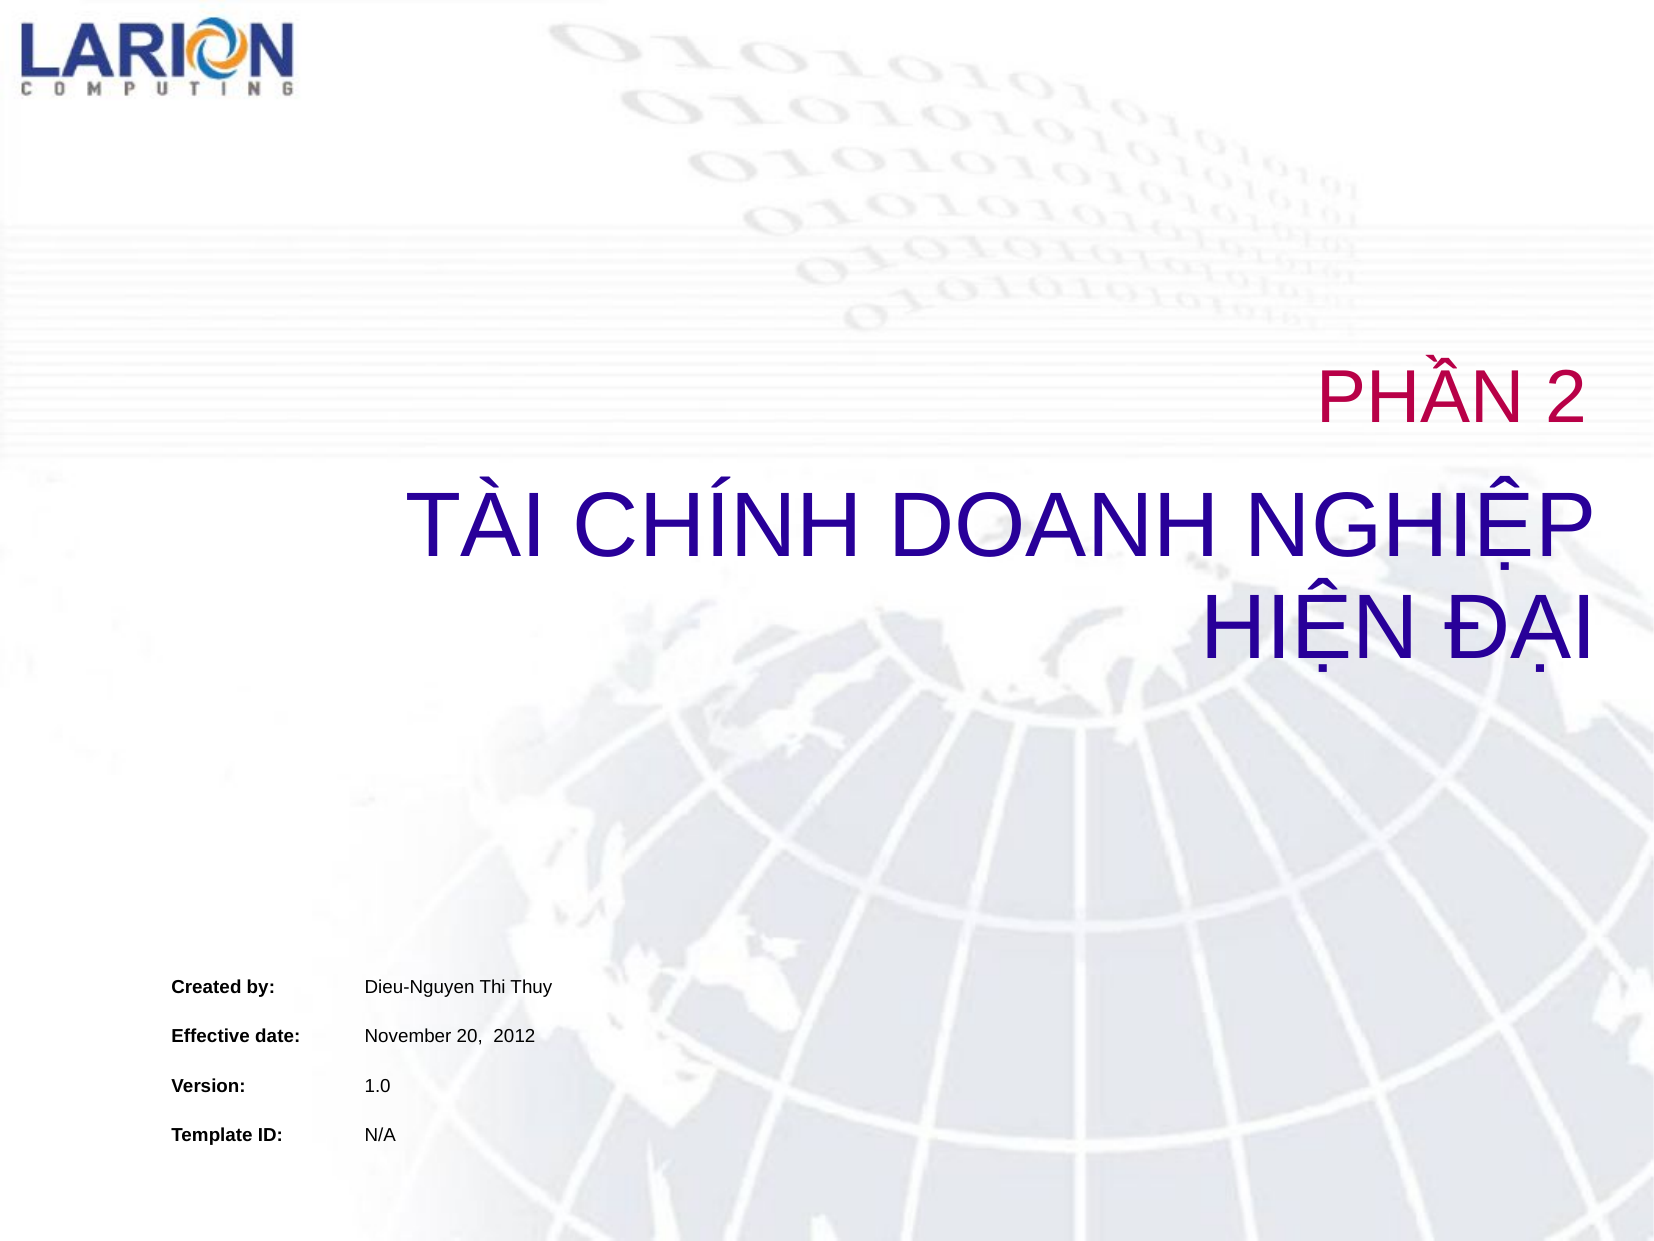

PHẦN 2
TÀI CHÍNH DOANH NGHIỆP
 HIỆN ĐẠI
| Created by: | Dieu-Nguyen Thi Thuy |
| --- | --- |
| Effective date: | November 20, 2012 |
| Version: | 1.0 |
| Template ID: | N/A |